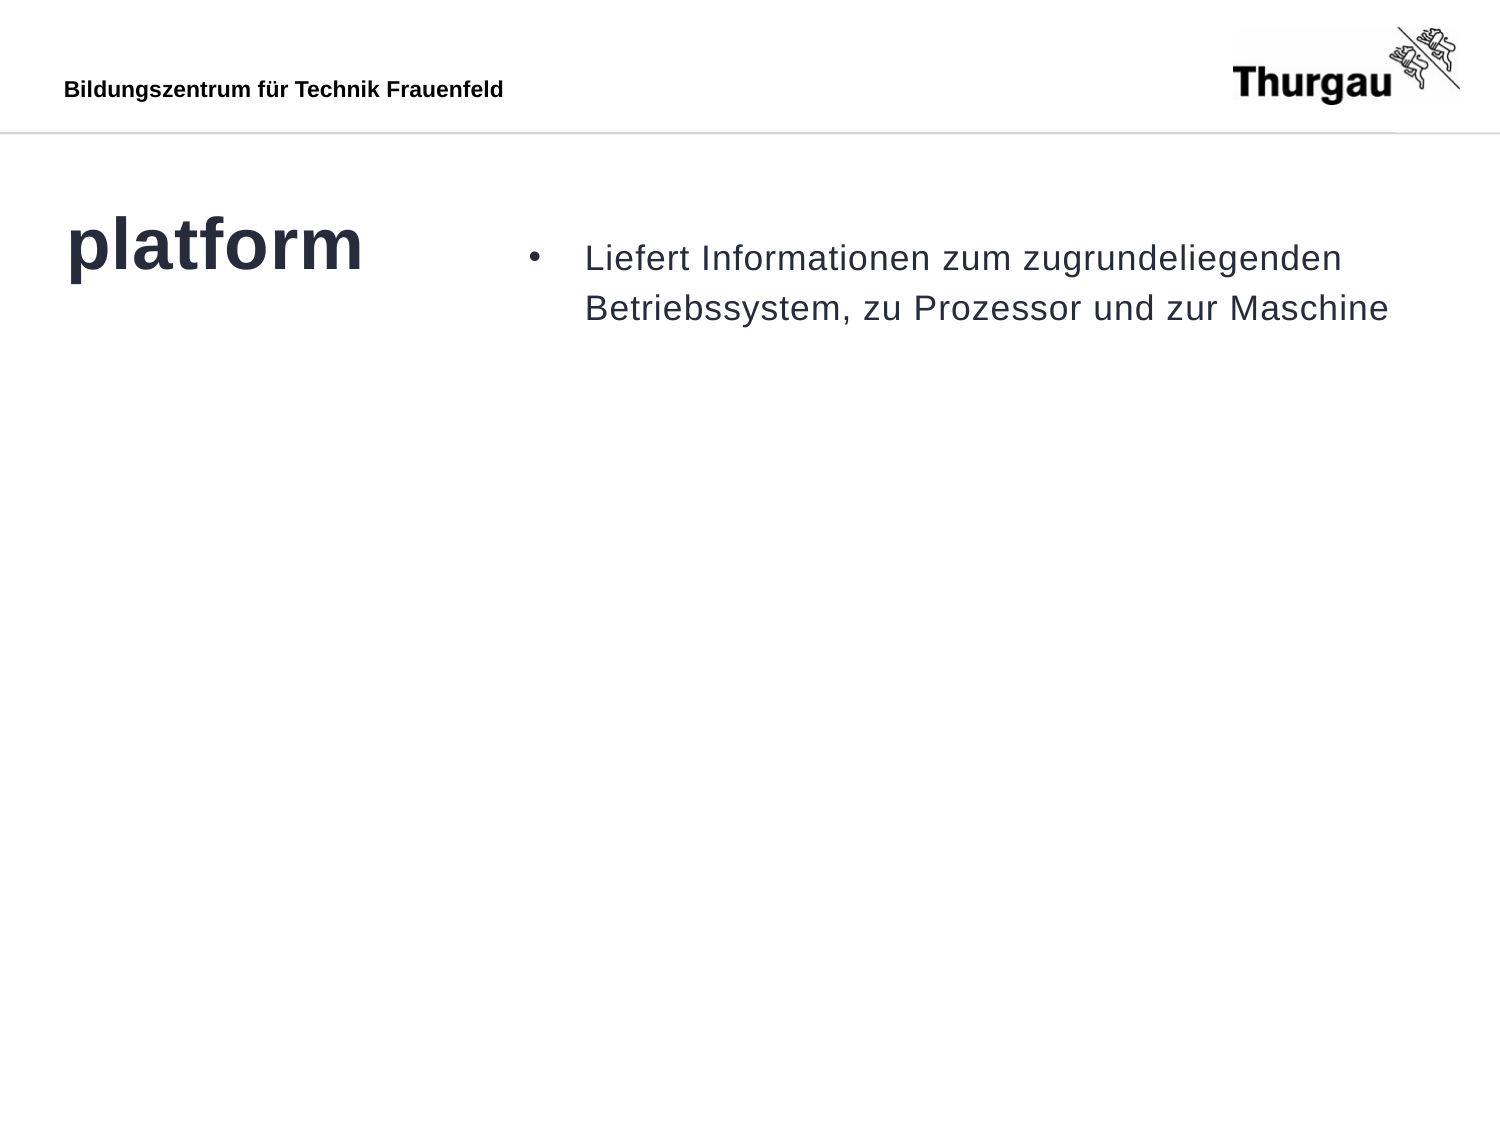

Bildungszentrum für Technik Frauenfeld
platform
Liefert Informationen zum zugrundeliegenden Betriebssystem, zu Prozessor und zur Maschine